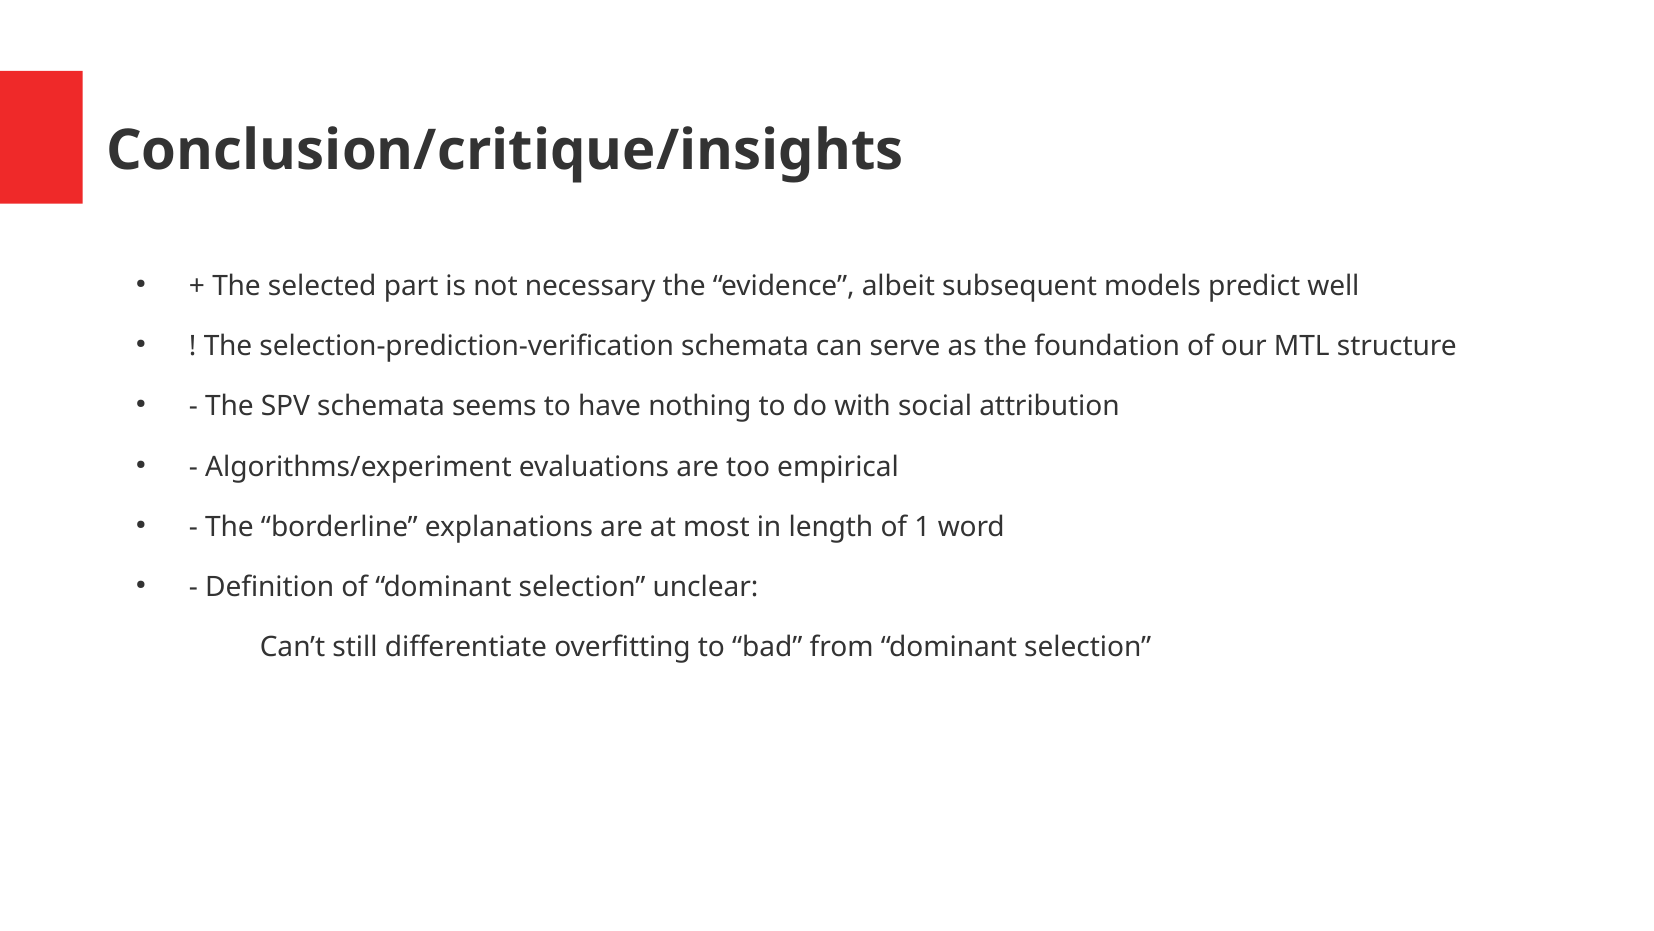

# Conclusion/critique/insights
+ The selected part is not necessary the “evidence”, albeit subsequent models predict well
! The selection-prediction-verification schemata can serve as the foundation of our MTL structure
- The SPV schemata seems to have nothing to do with social attribution
- Algorithms/experiment evaluations are too empirical
- The “borderline” explanations are at most in length of 1 word
- Definition of “dominant selection” unclear:
Can’t still differentiate overfitting to “bad” from “dominant selection”